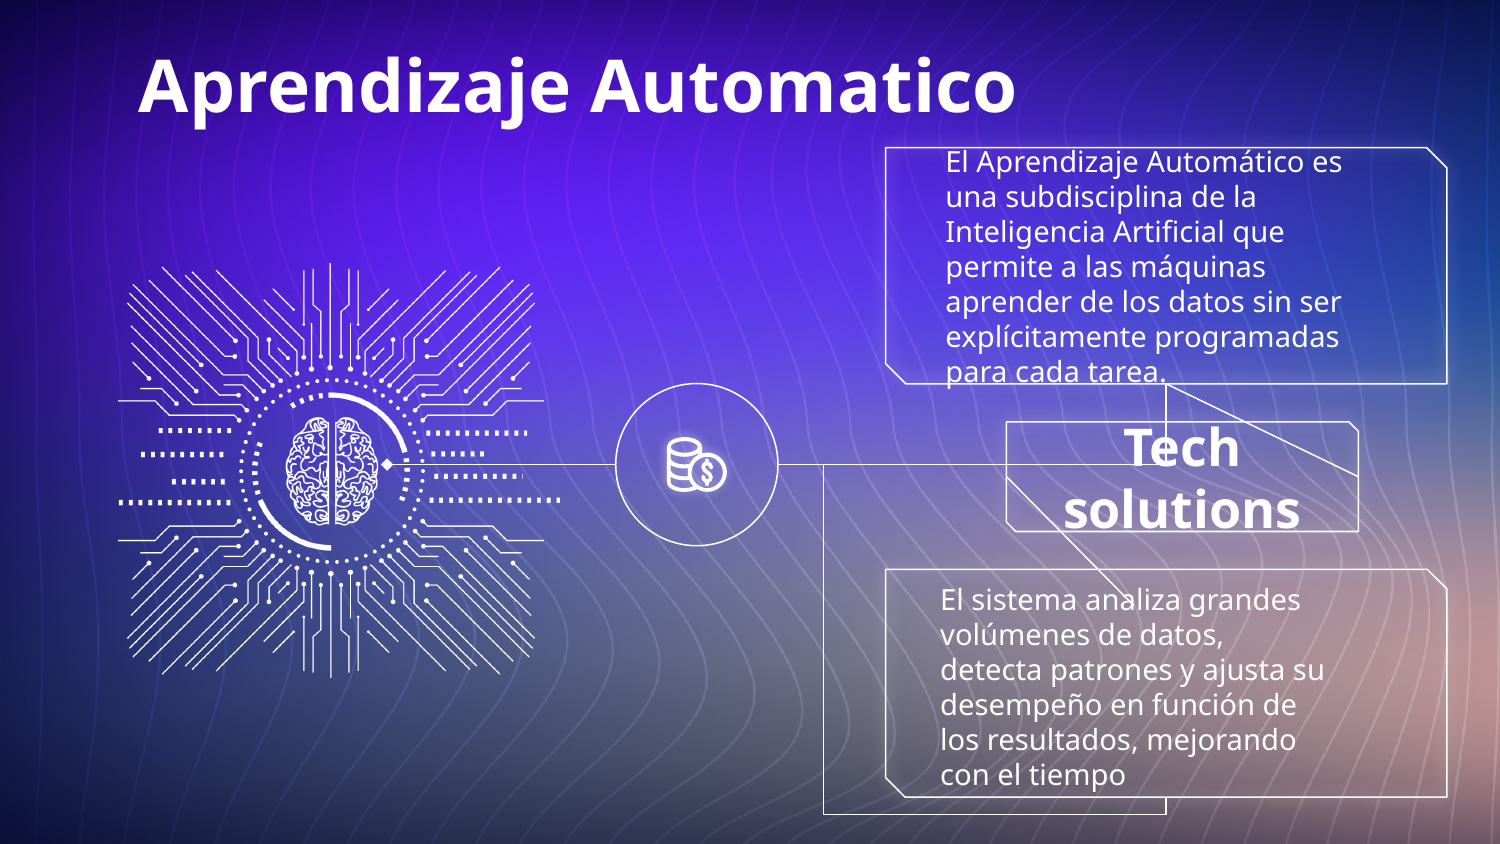

# Aprendizaje Automatico
El Aprendizaje Automático es una subdisciplina de la Inteligencia Artificial que permite a las máquinas aprender de los datos sin ser explícitamente programadas para cada tarea.
Tech solutions
El sistema analiza grandes volúmenes de datos, detecta patrones y ajusta su desempeño en función de los resultados, mejorando con el tiempo